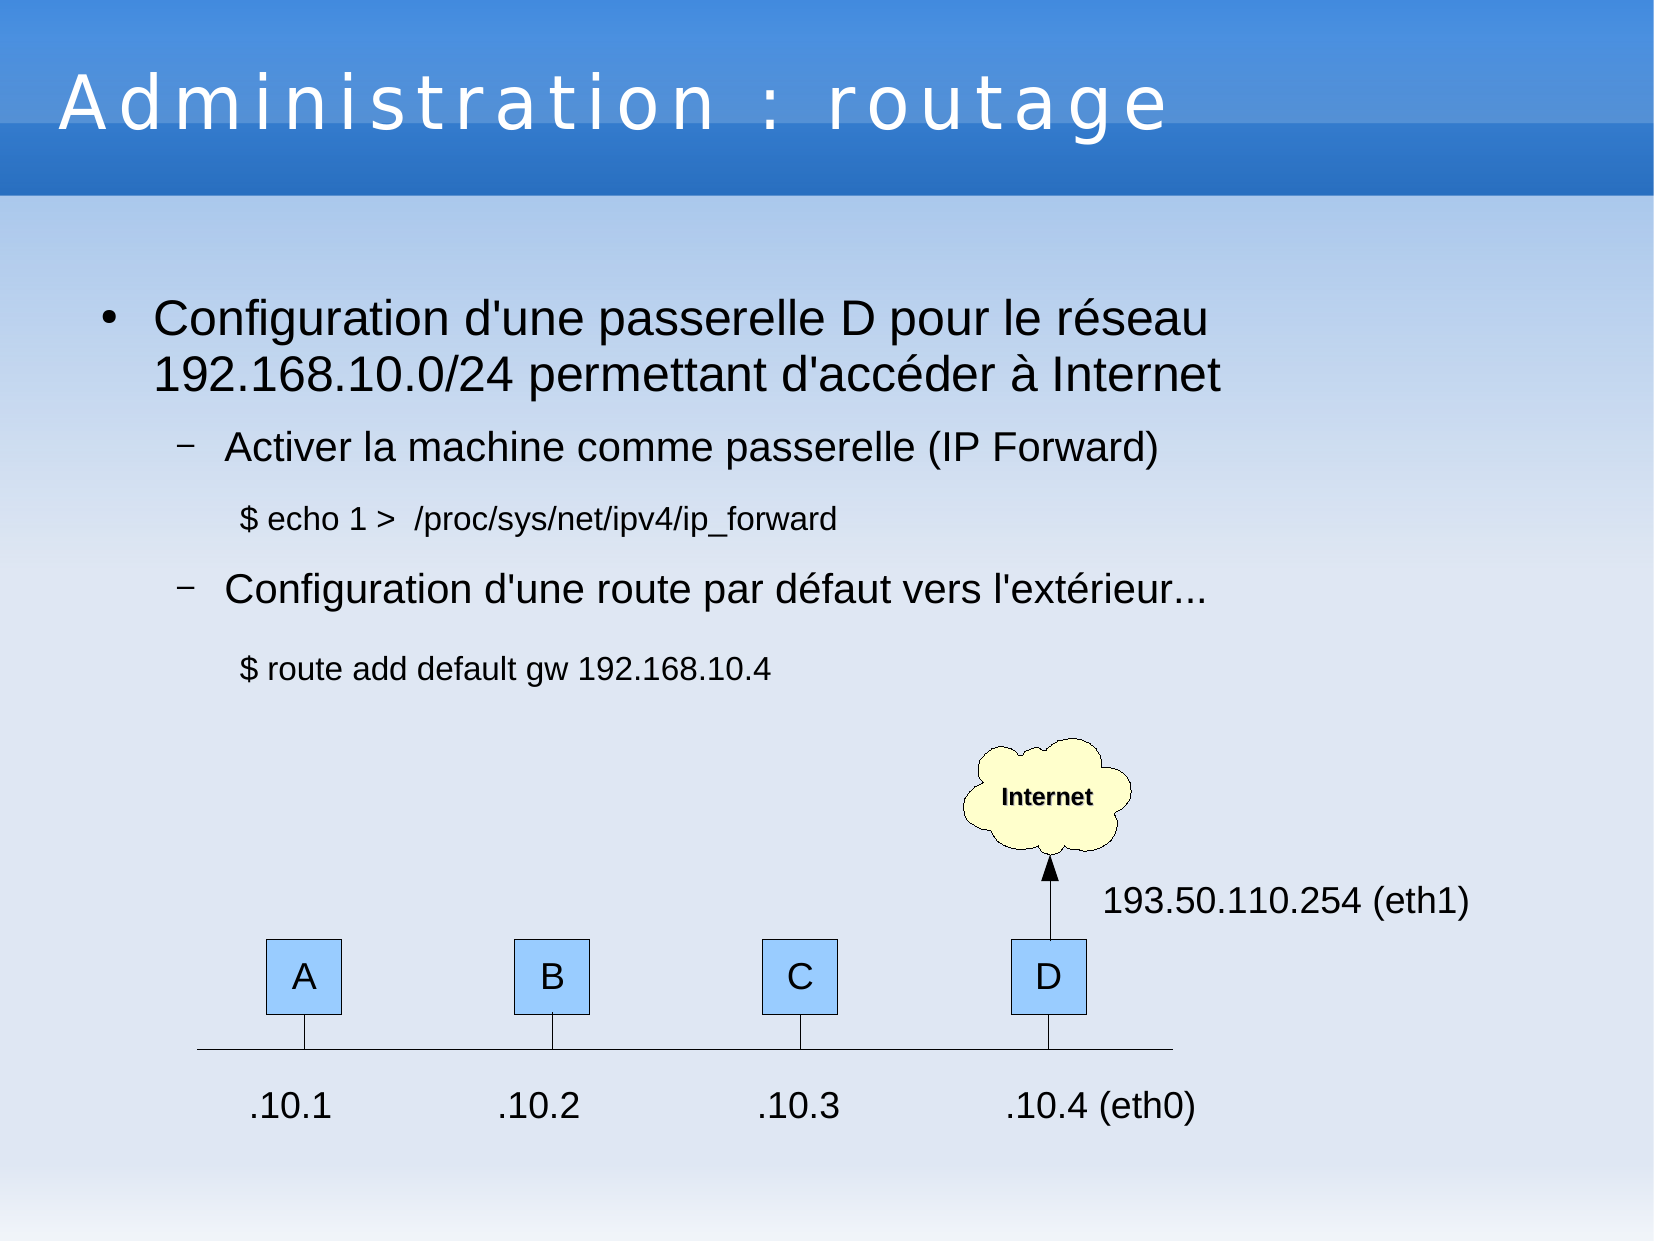

# Administration : routage
Configuration d'une passerelle D pour le réseau 192.168.10.0/24 permettant d'accéder à Internet
Activer la machine comme passerelle (IP Forward)
Configuration d'une route par défaut vers l'extérieur...
$ echo 1 > /proc/sys/net/ipv4/ip_forward
$ route add default gw 192.168.10.4
Internet
193.50.110.254 (eth1)
A
B
C
D
.10.1
.10.2
.10.3
.10.4 (eth0)